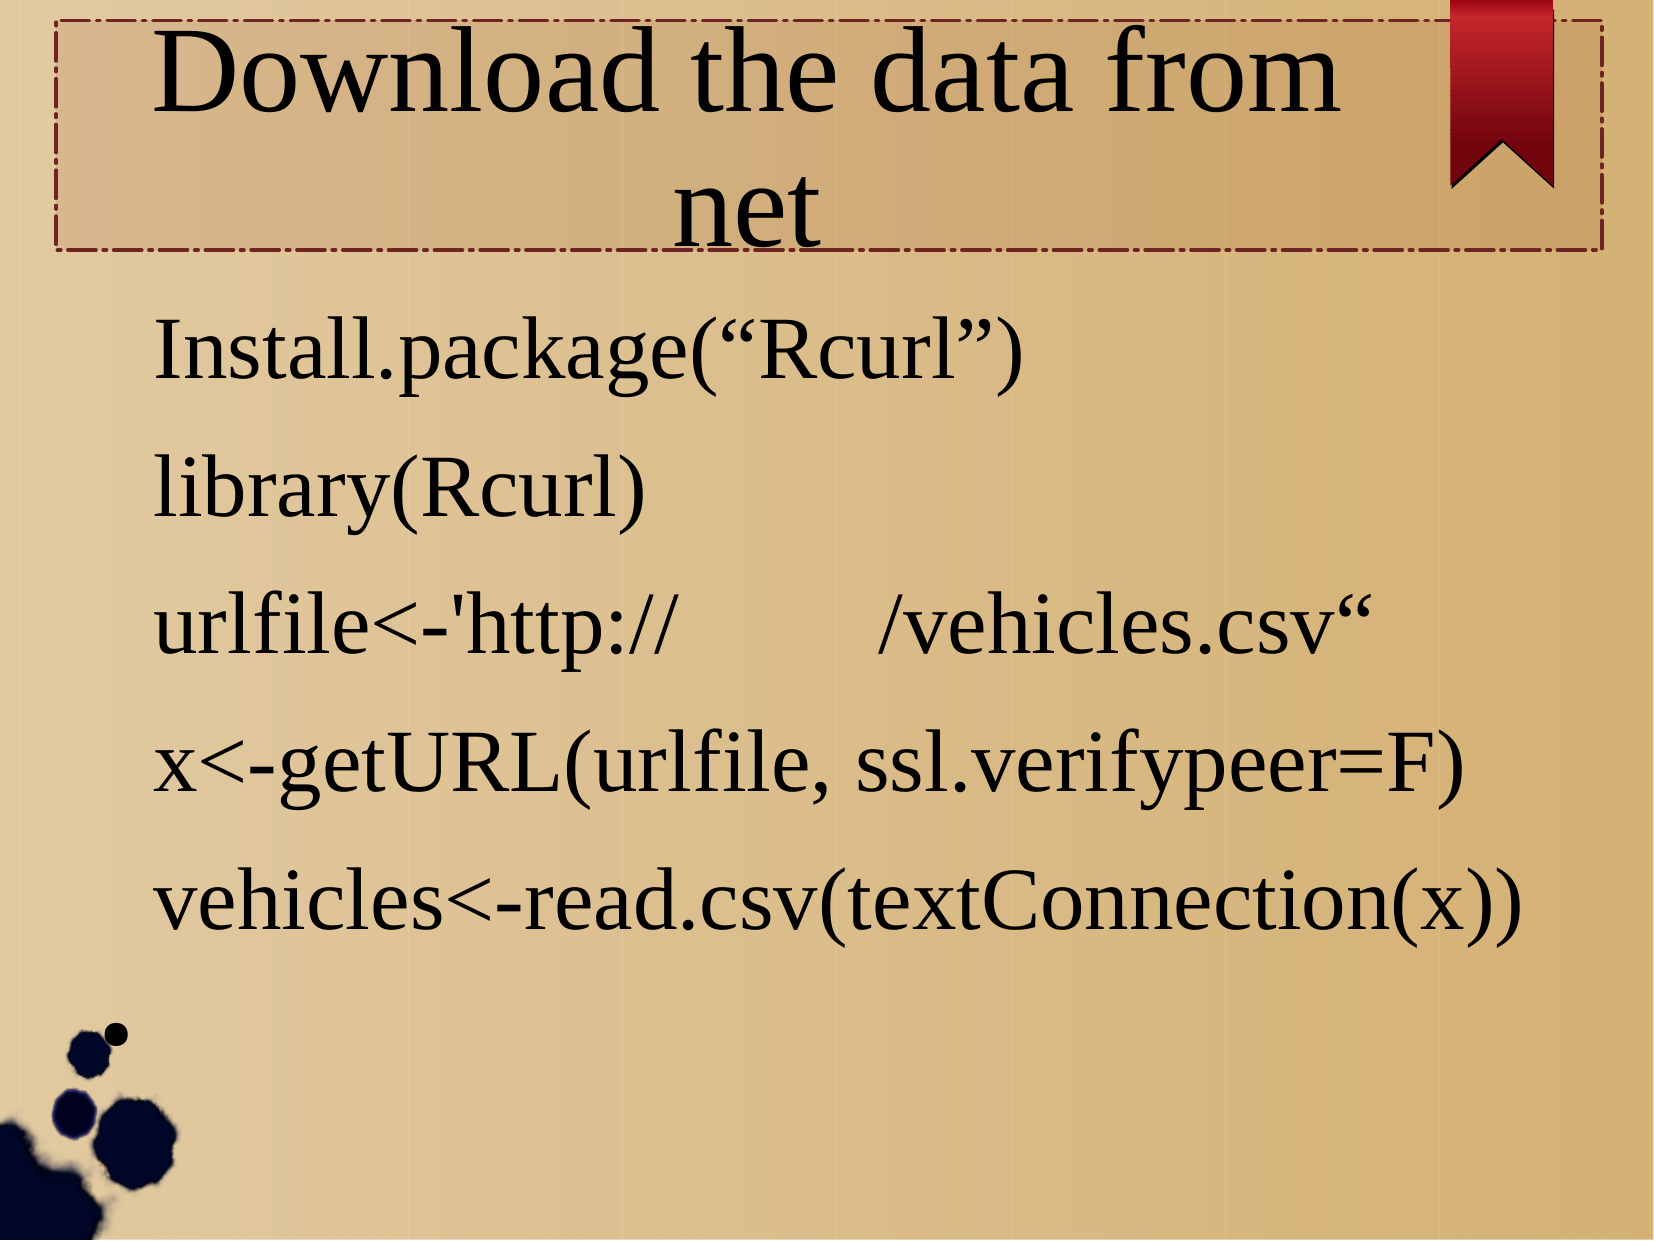

# Download the data from net
Install.package(“Rcurl”)
library(Rcurl)
urlfile<-'http:// /vehicles.csv“
x<-getURL(urlfile, ssl.verifypeer=F)
vehicles<-read.csv(textConnection(x))